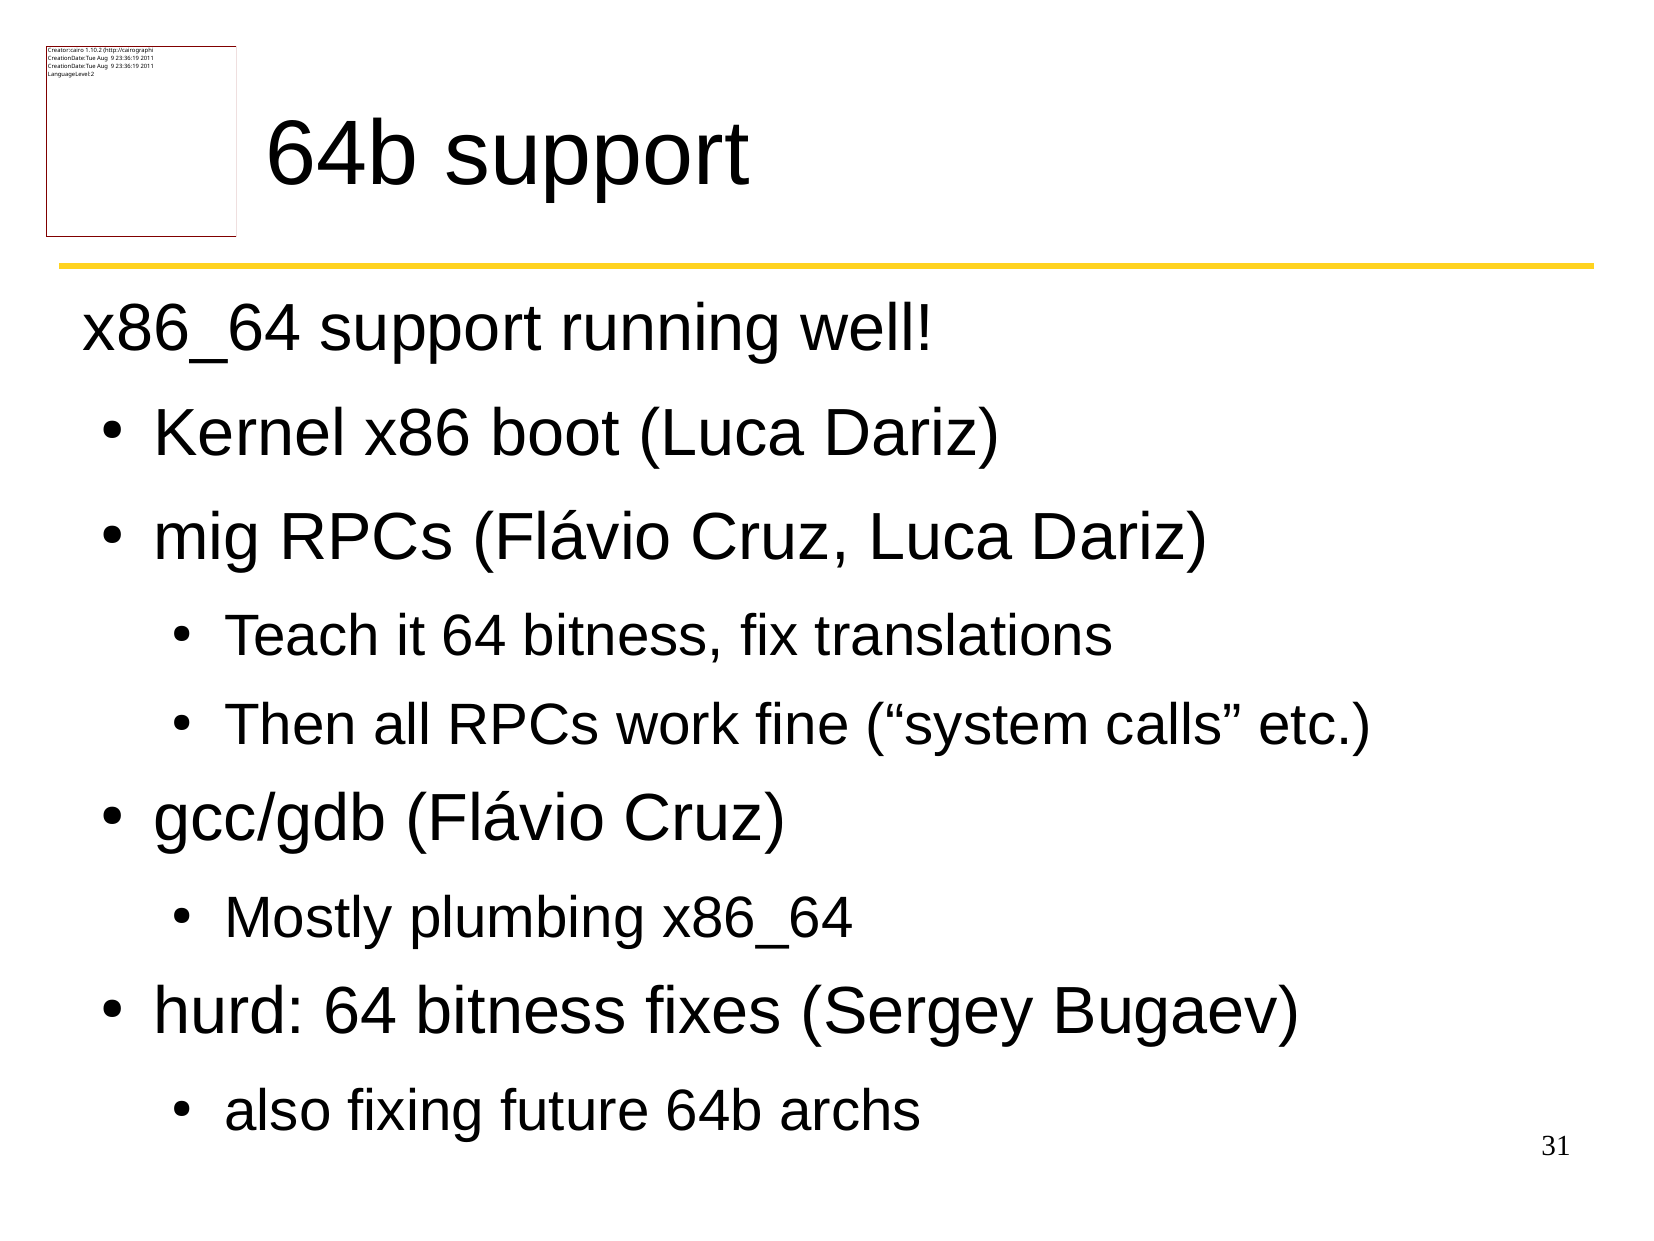

# 64b support
x86_64 support running well!
Kernel x86 boot (Luca Dariz)
mig RPCs (Flávio Cruz, Luca Dariz)
Teach it 64 bitness, fix translations
Then all RPCs work fine (“system calls” etc.)
gcc/gdb (Flávio Cruz)
Mostly plumbing x86_64
hurd: 64 bitness fixes (Sergey Bugaev)
also fixing future 64b archs
31